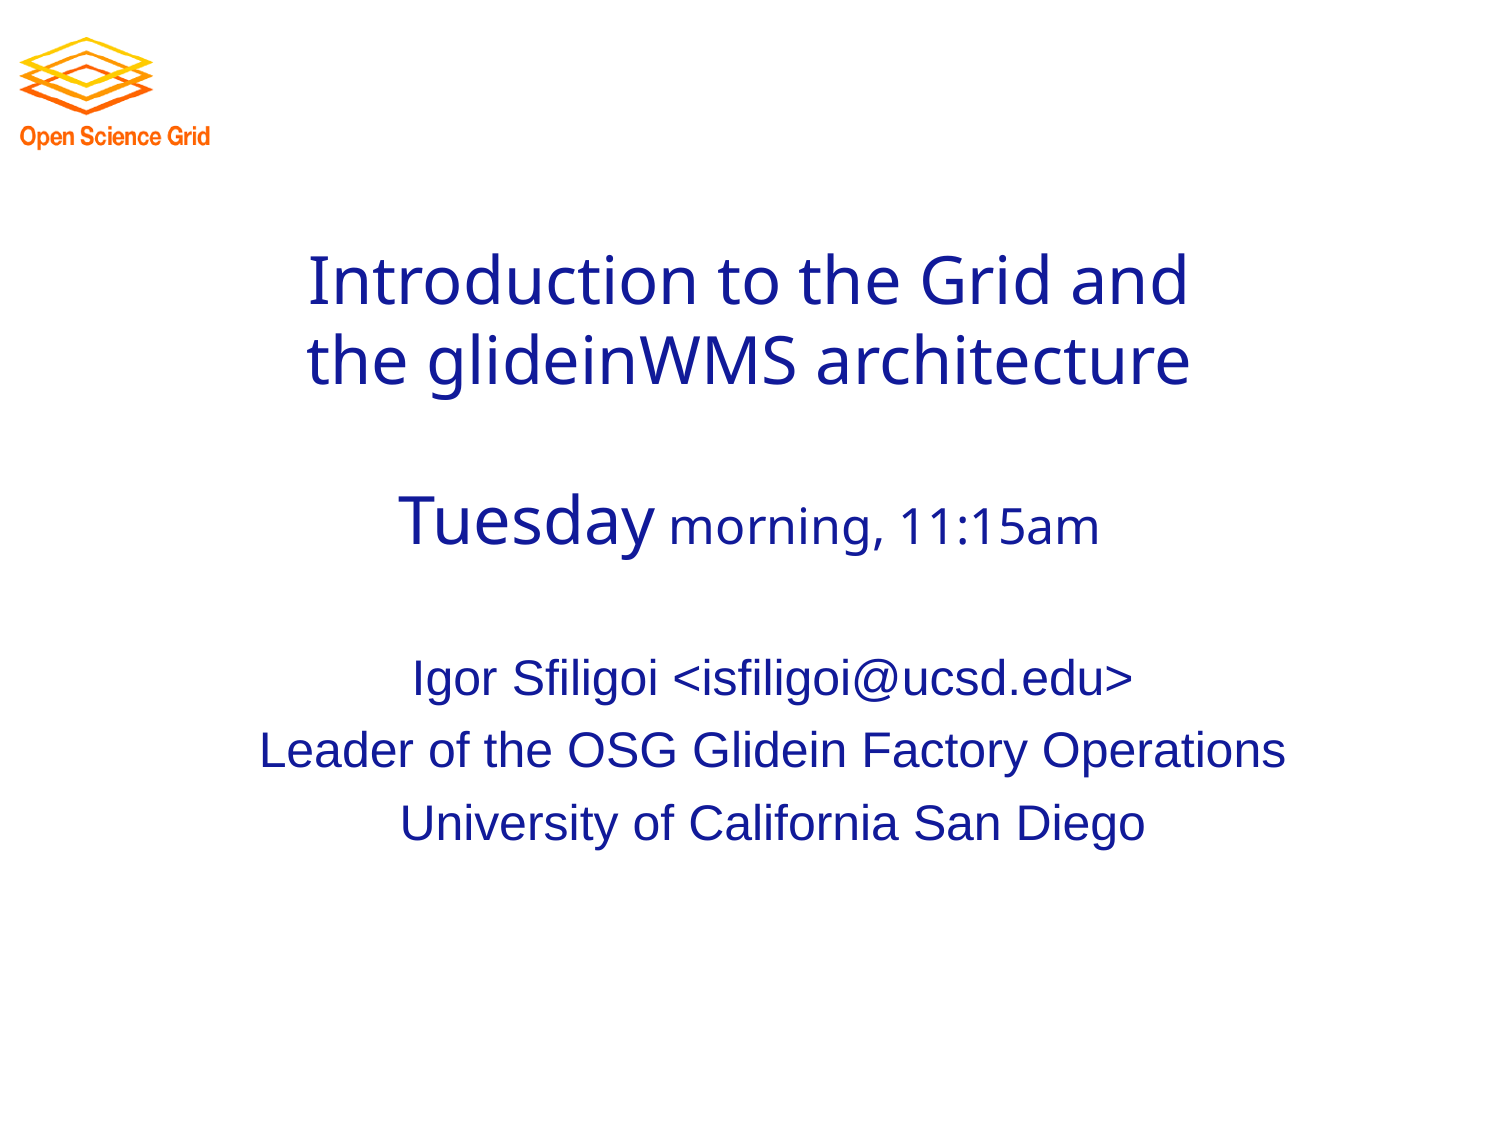

# Introduction to the Grid and the glideinWMS architecture Tuesday morning, 11:15am
Igor Sfiligoi <isfiligoi@ucsd.edu>
Leader of the OSG Glidein Factory Operations
University of California San Diego